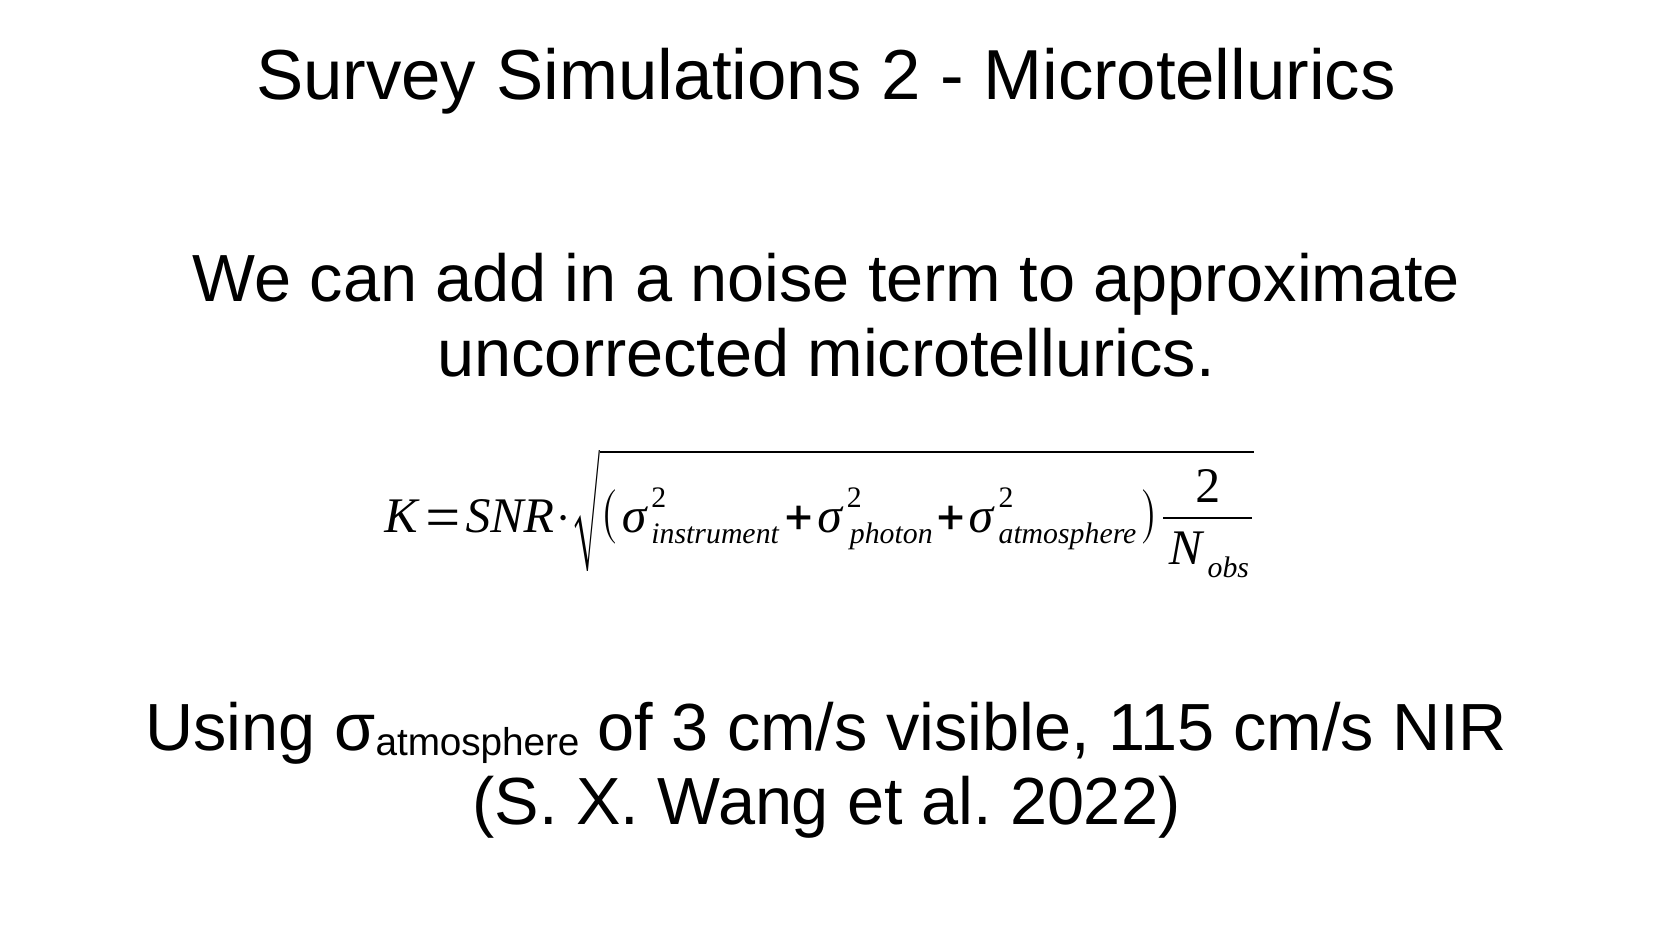

# Survey Simulations 2 - Microtellurics
We can add in a noise term to approximate uncorrected microtellurics.
Using σatmosphere of 3 cm/s visible, 115 cm/s NIR
(S. X. Wang et al. 2022)